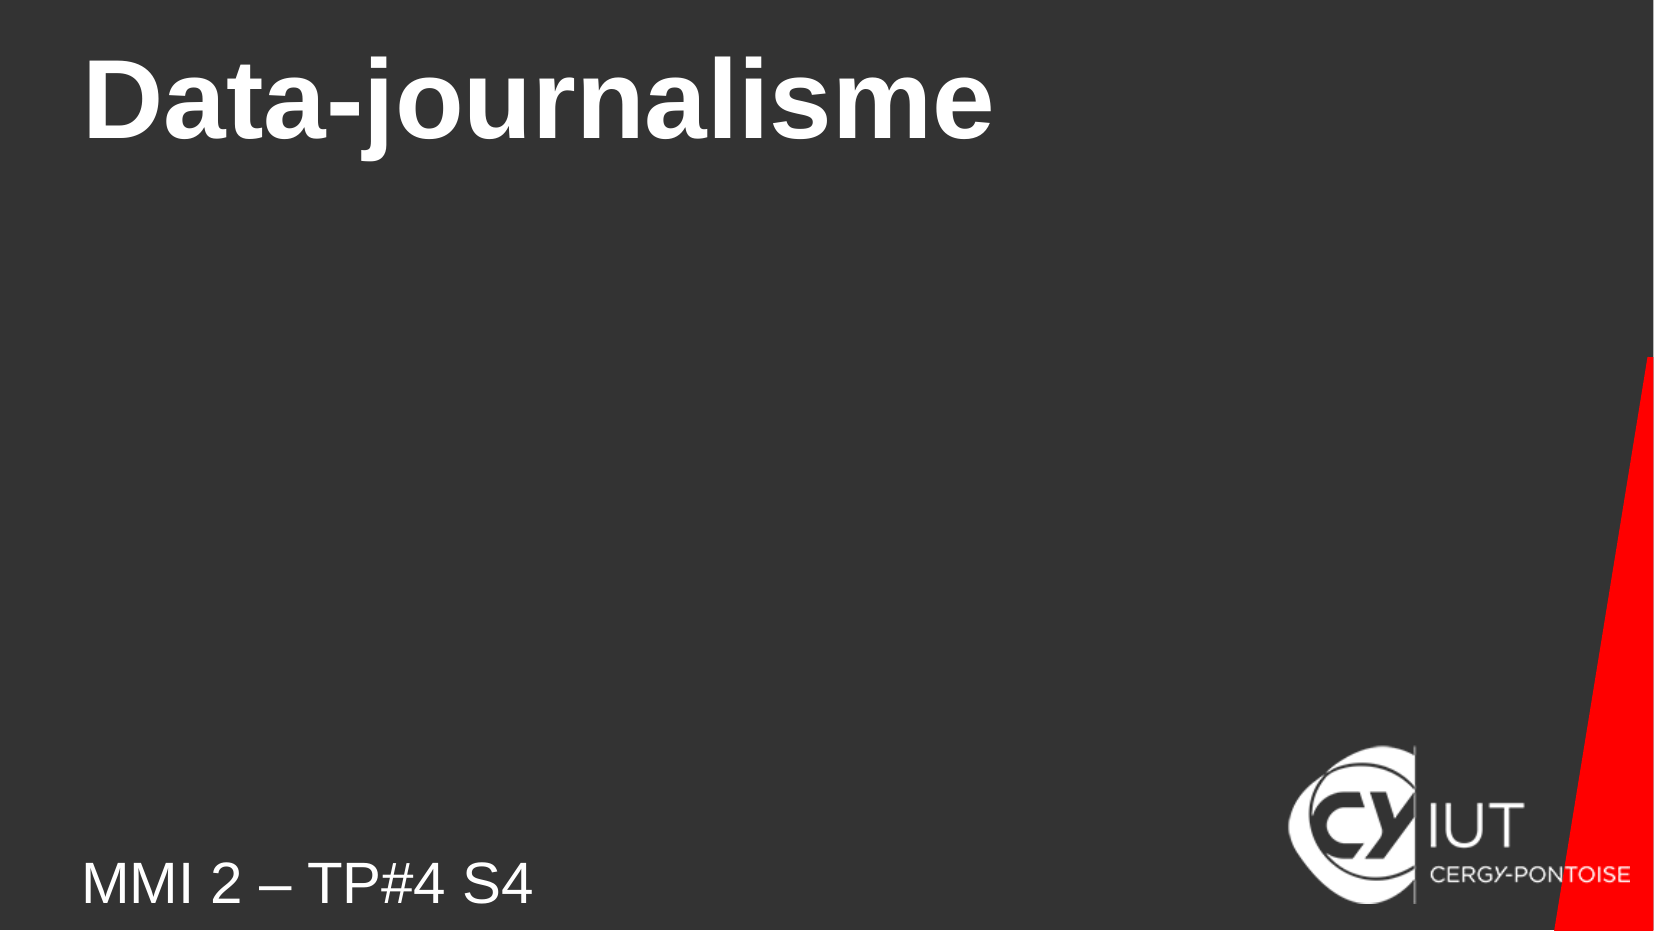

# Data-journalisme
MMI 2 – TP#4 S4